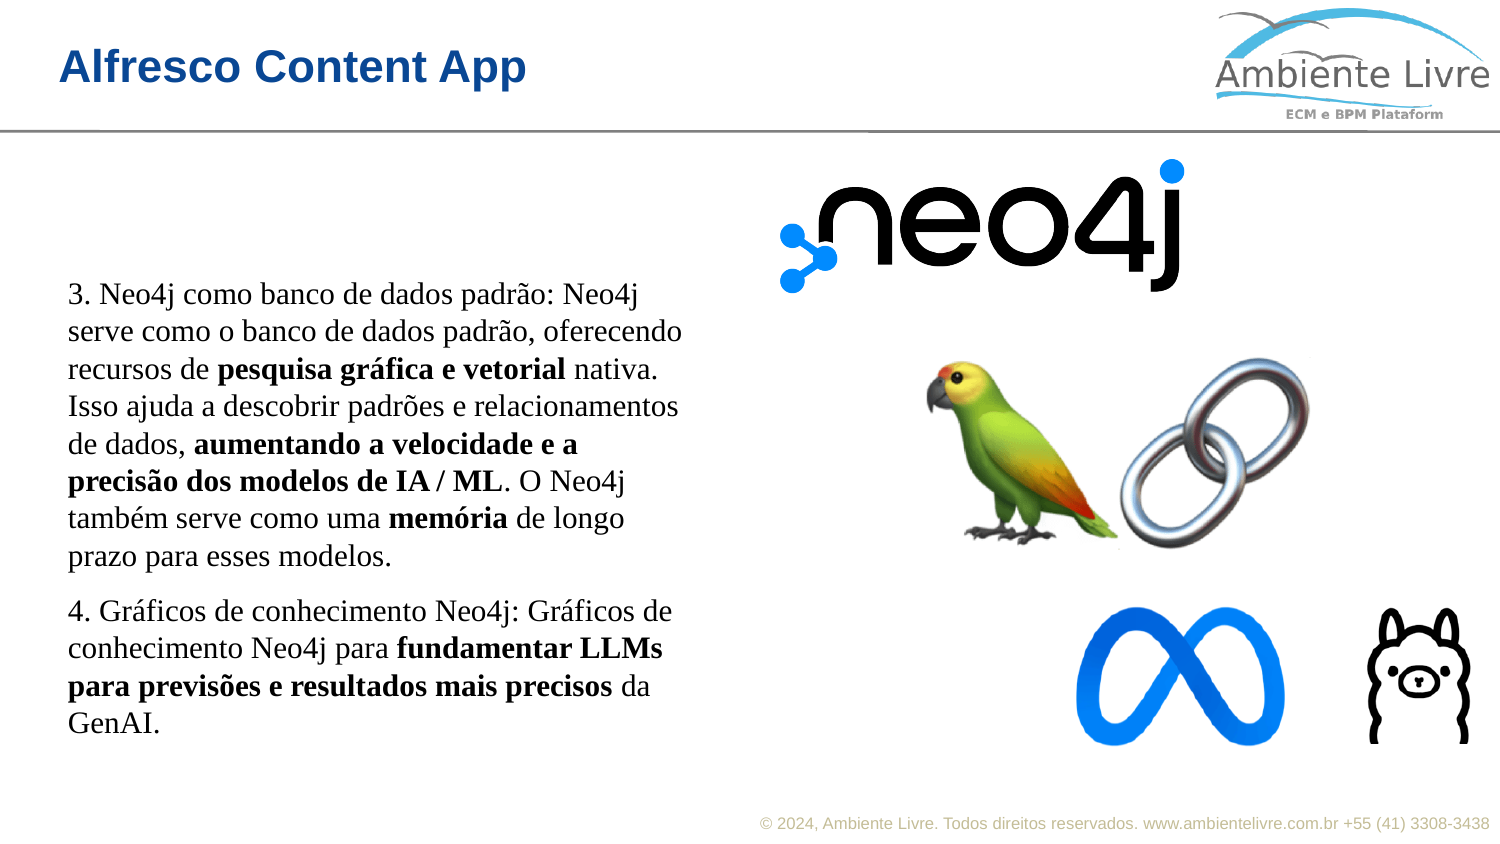

# Alfresco Content App
3. Neo4j como banco de dados padrão: Neo4j serve como o banco de dados padrão, oferecendo recursos de pesquisa gráfica e vetorial nativa. Isso ajuda a descobrir padrões e relacionamentos de dados, aumentando a velocidade e a precisão dos modelos de IA / ML. O Neo4j também serve como uma memória de longo prazo para esses modelos.
4. Gráficos de conhecimento Neo4j: Gráficos de conhecimento Neo4j para fundamentar LLMs para previsões e resultados mais precisos da GenAI.